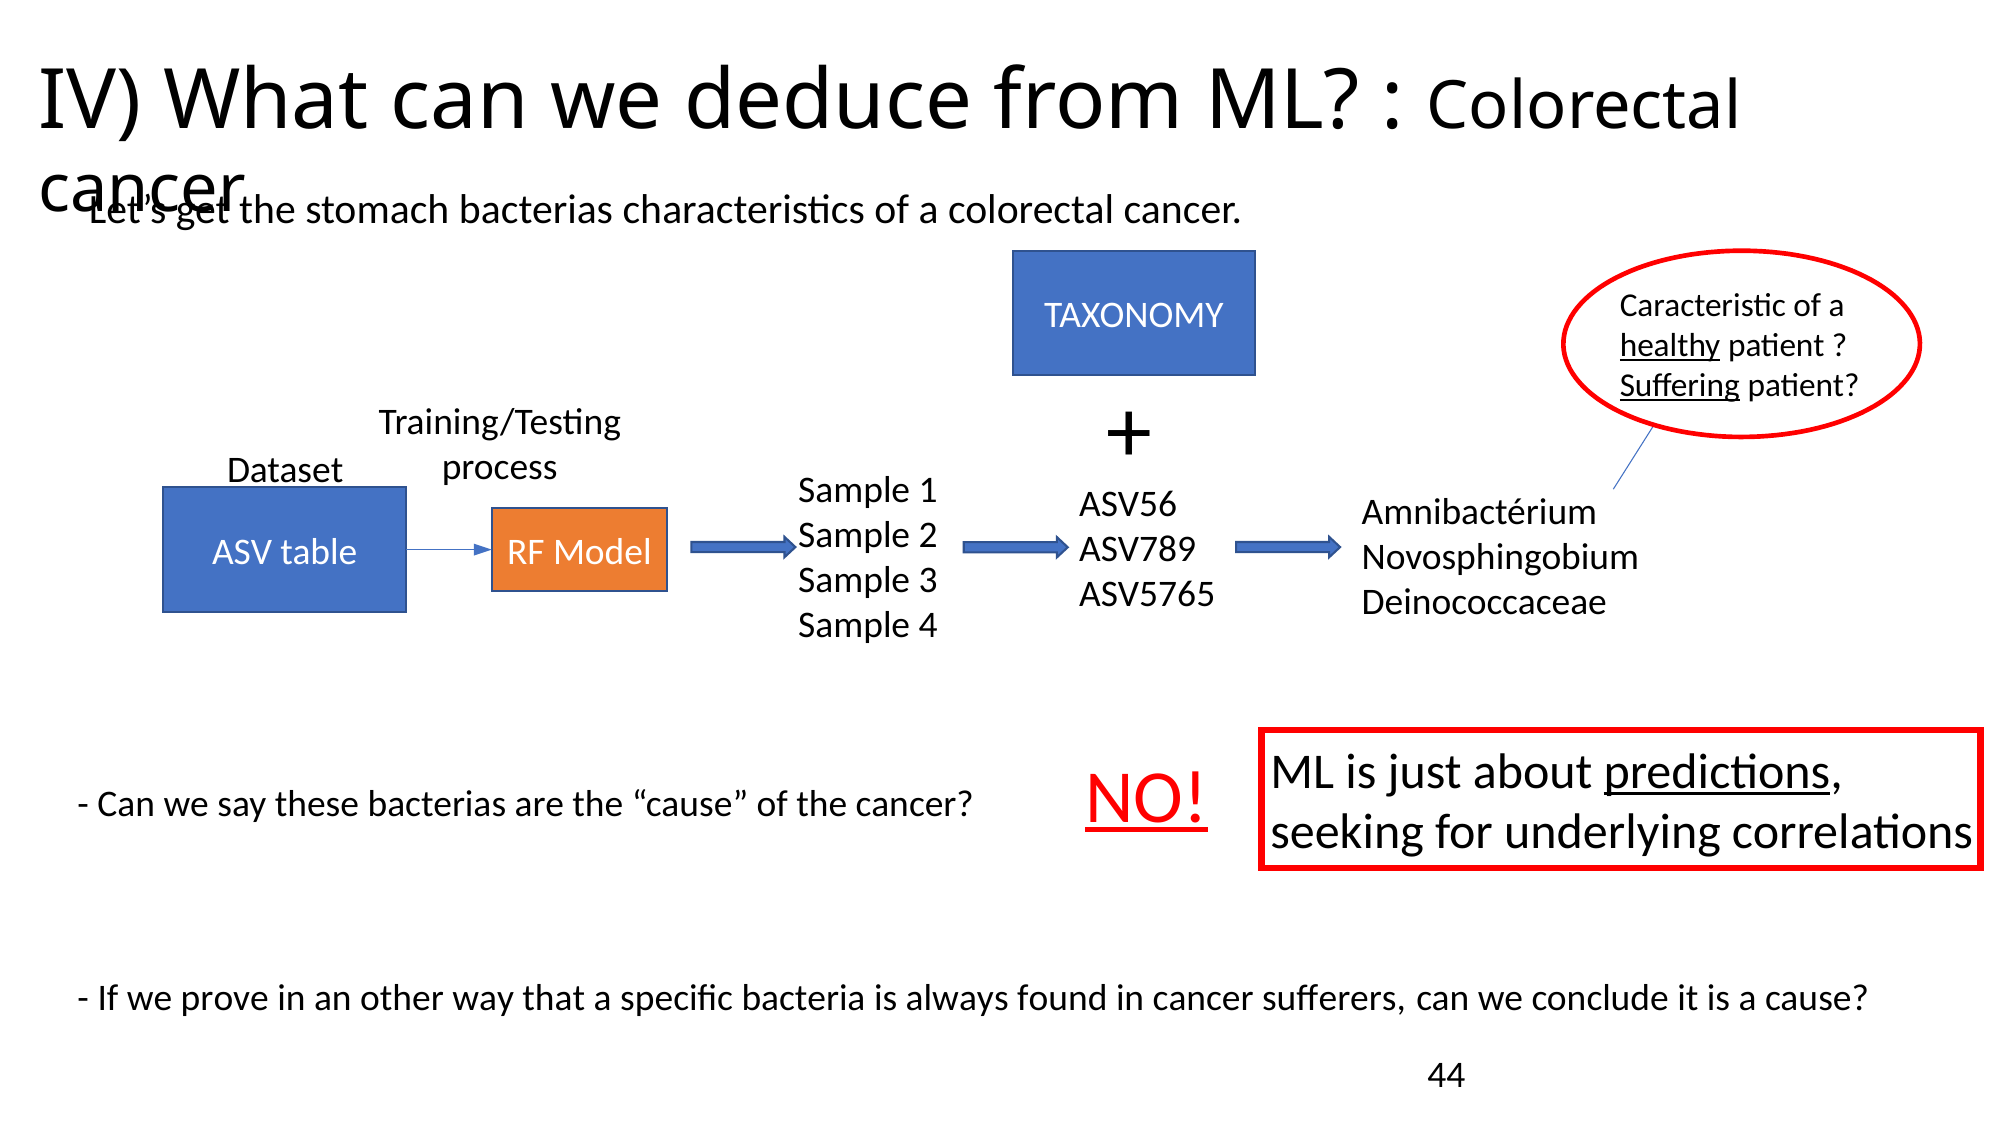

IV) What can we deduce from ML? : Colorectal cancer
Let’s get the stomach bacterias characteristics of a colorectal cancer.
TAXONOMY
Caracteristic of a healthy patient ? Suffering patient?
+
Training/Testing process
Dataset
Sample 1
Sample 2
Sample 3
Sample 4
ASV56
ASV789
ASV5765
Amnibactérium
Novosphingobium
Deinococcaceae
ASV table
RF Model
ML is just about predictions, seeking for underlying correlations
NO!
- Can we say these bacterias are the “cause” of the cancer?
- If we prove in an other way that a specific bacteria is always found in cancer sufferers, can we conclude it is a cause?